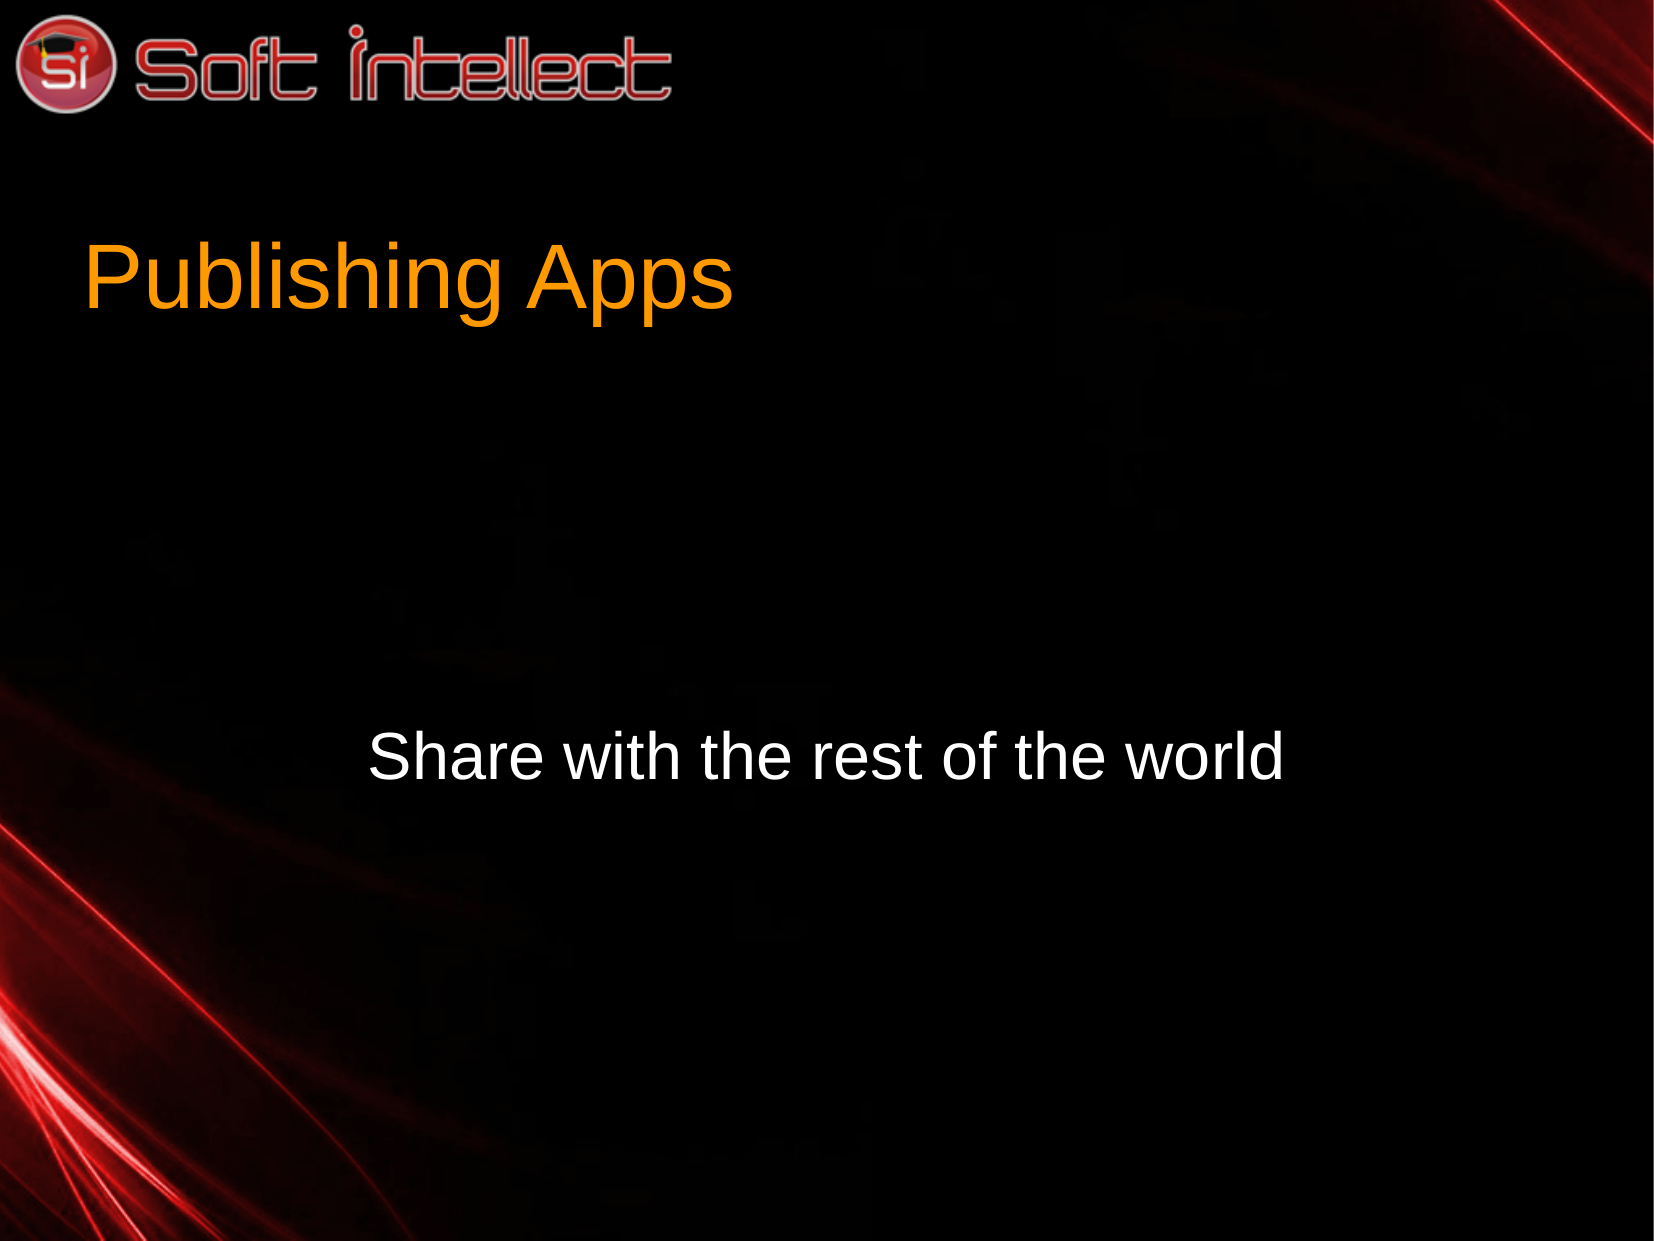

# Publishing Apps
Share with the rest of the world